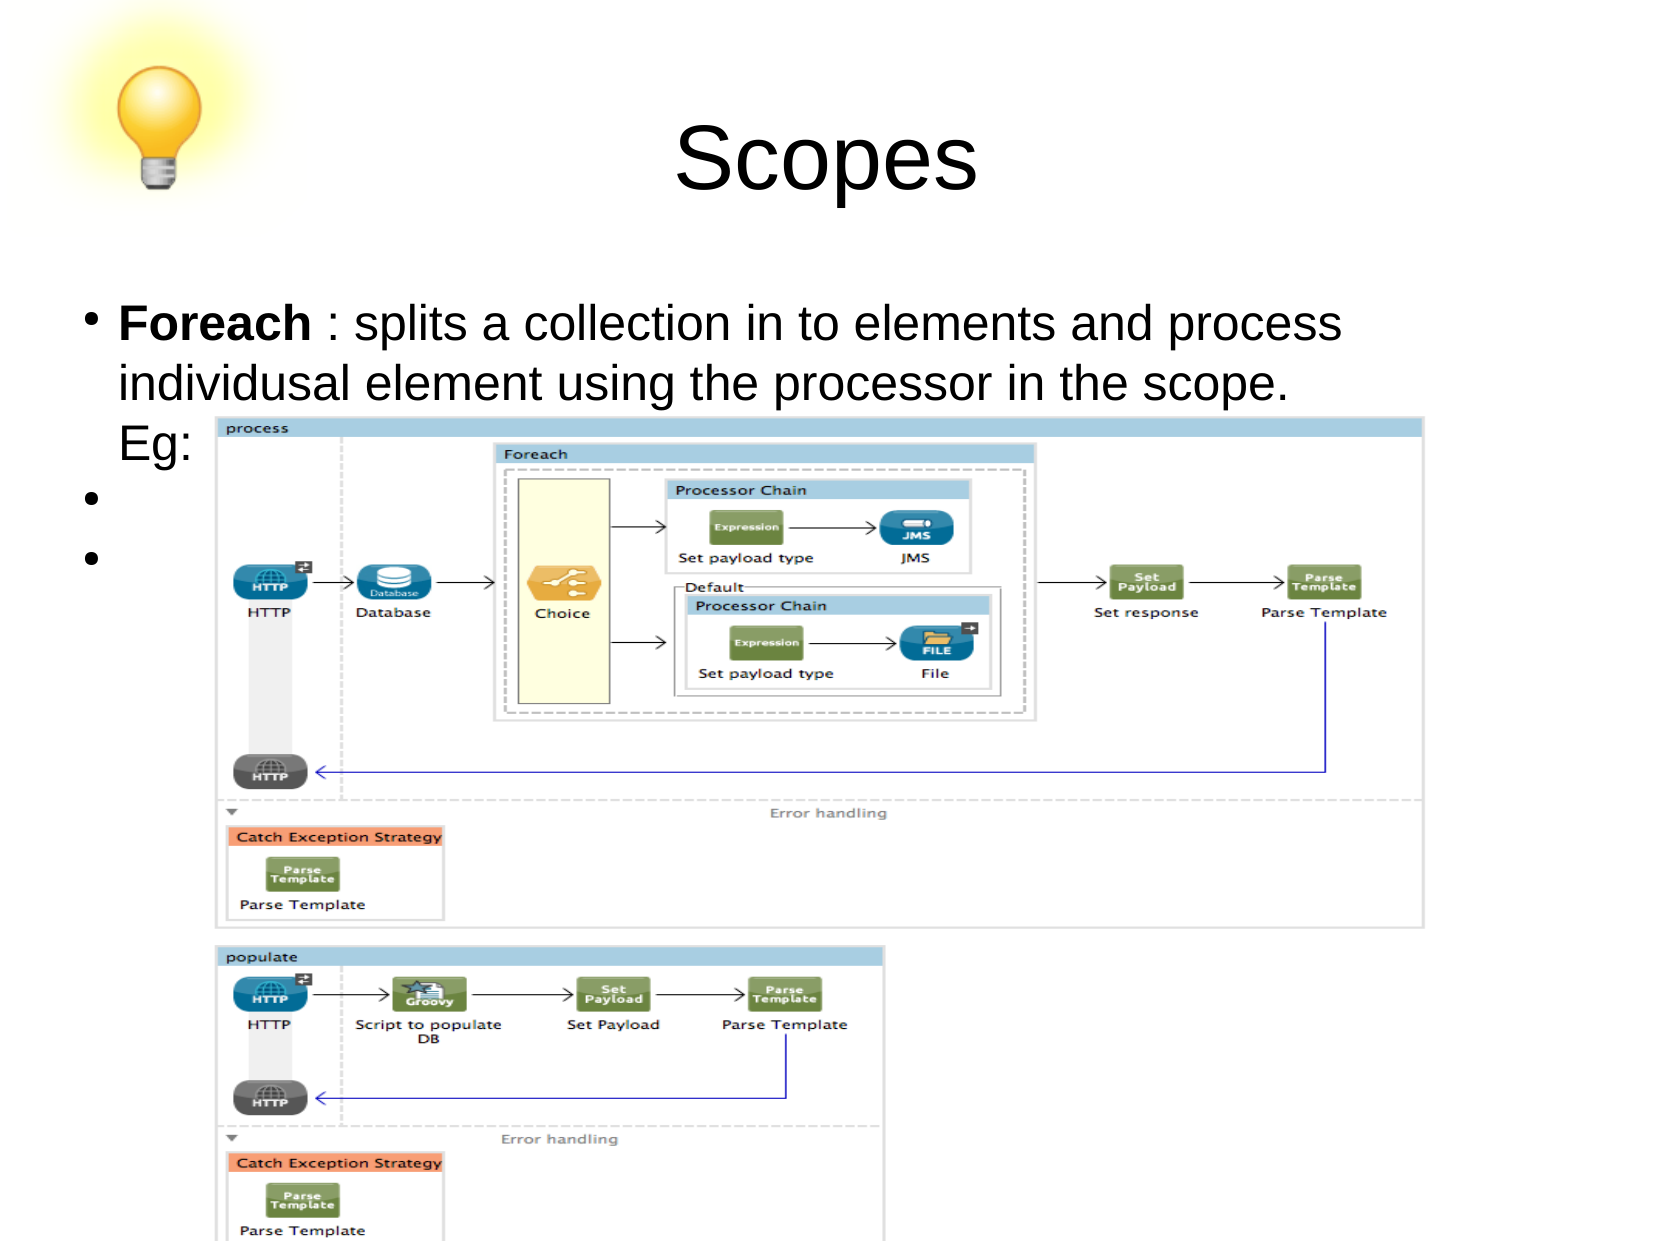

Scopes
Foreach : splits a collection in to elements and process individusal element using the processor in the scope.
Eg: